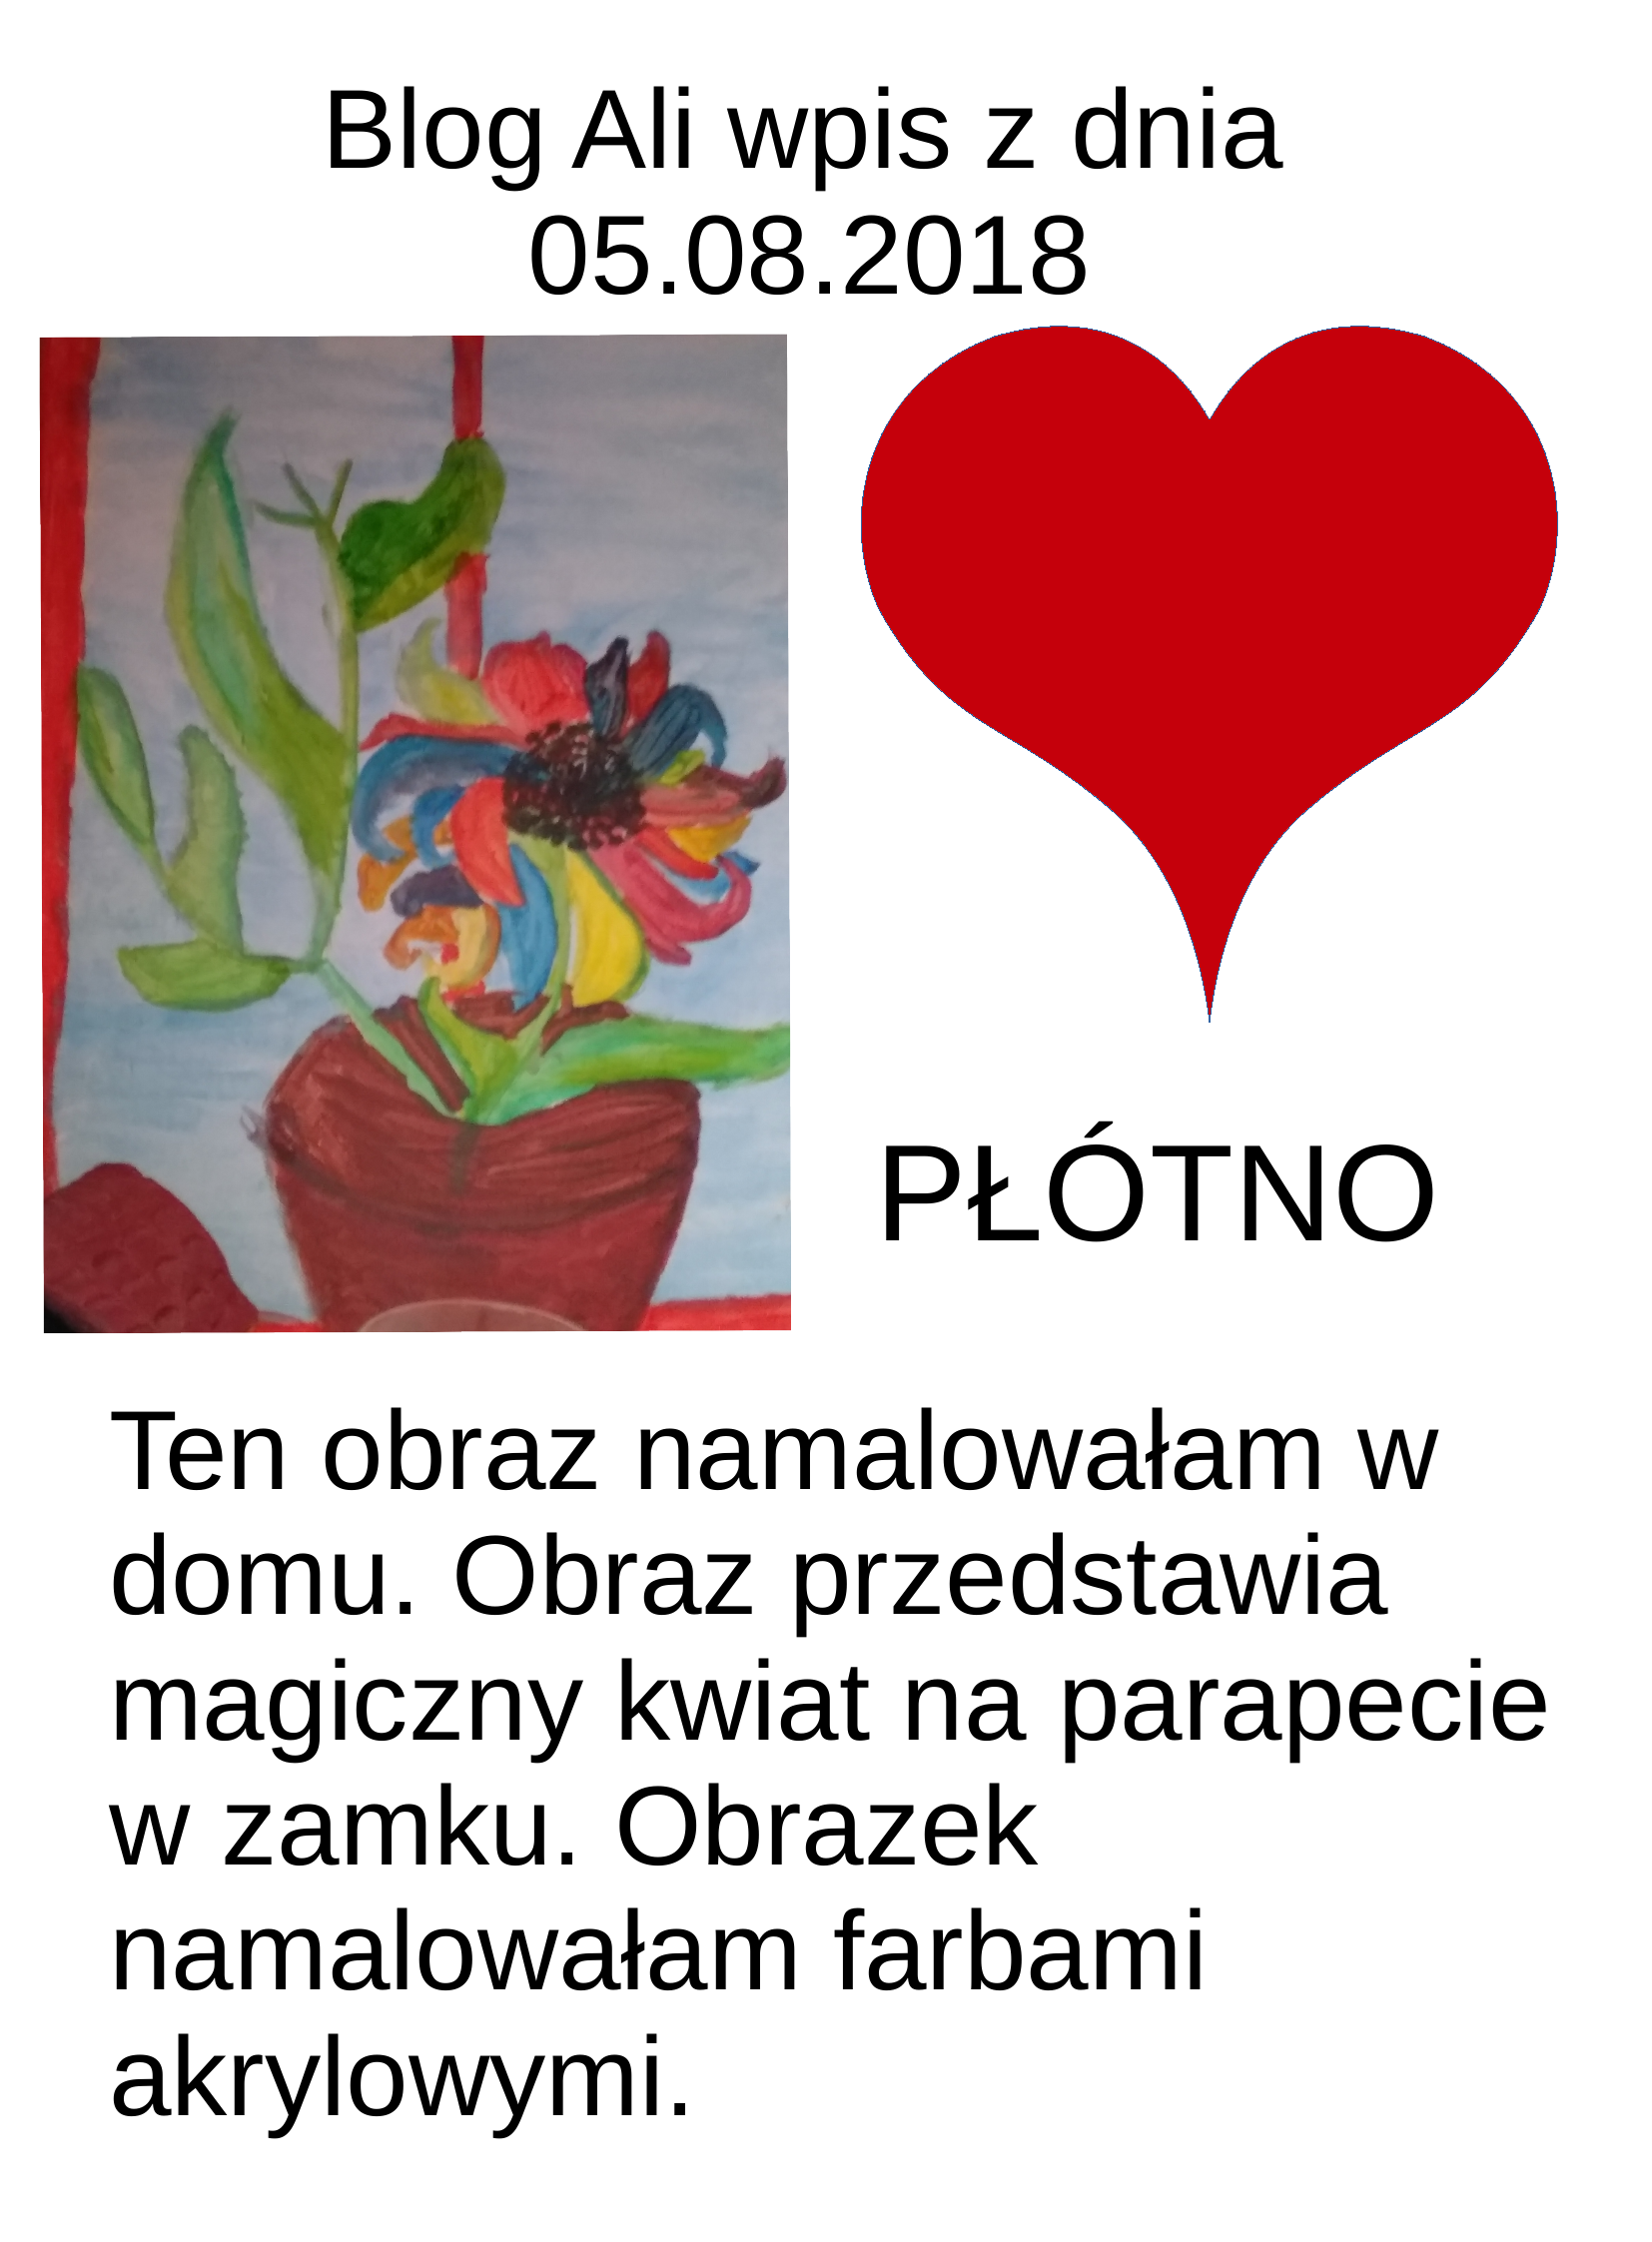

#
Blog Ali wpis z dnia
 05.08.2018
PŁÓTNO
Ten obraz namalowałam w domu. Obraz przedstawia magiczny kwiat na parapecie w zamku. Obrazek namalowałam farbami akrylowymi.